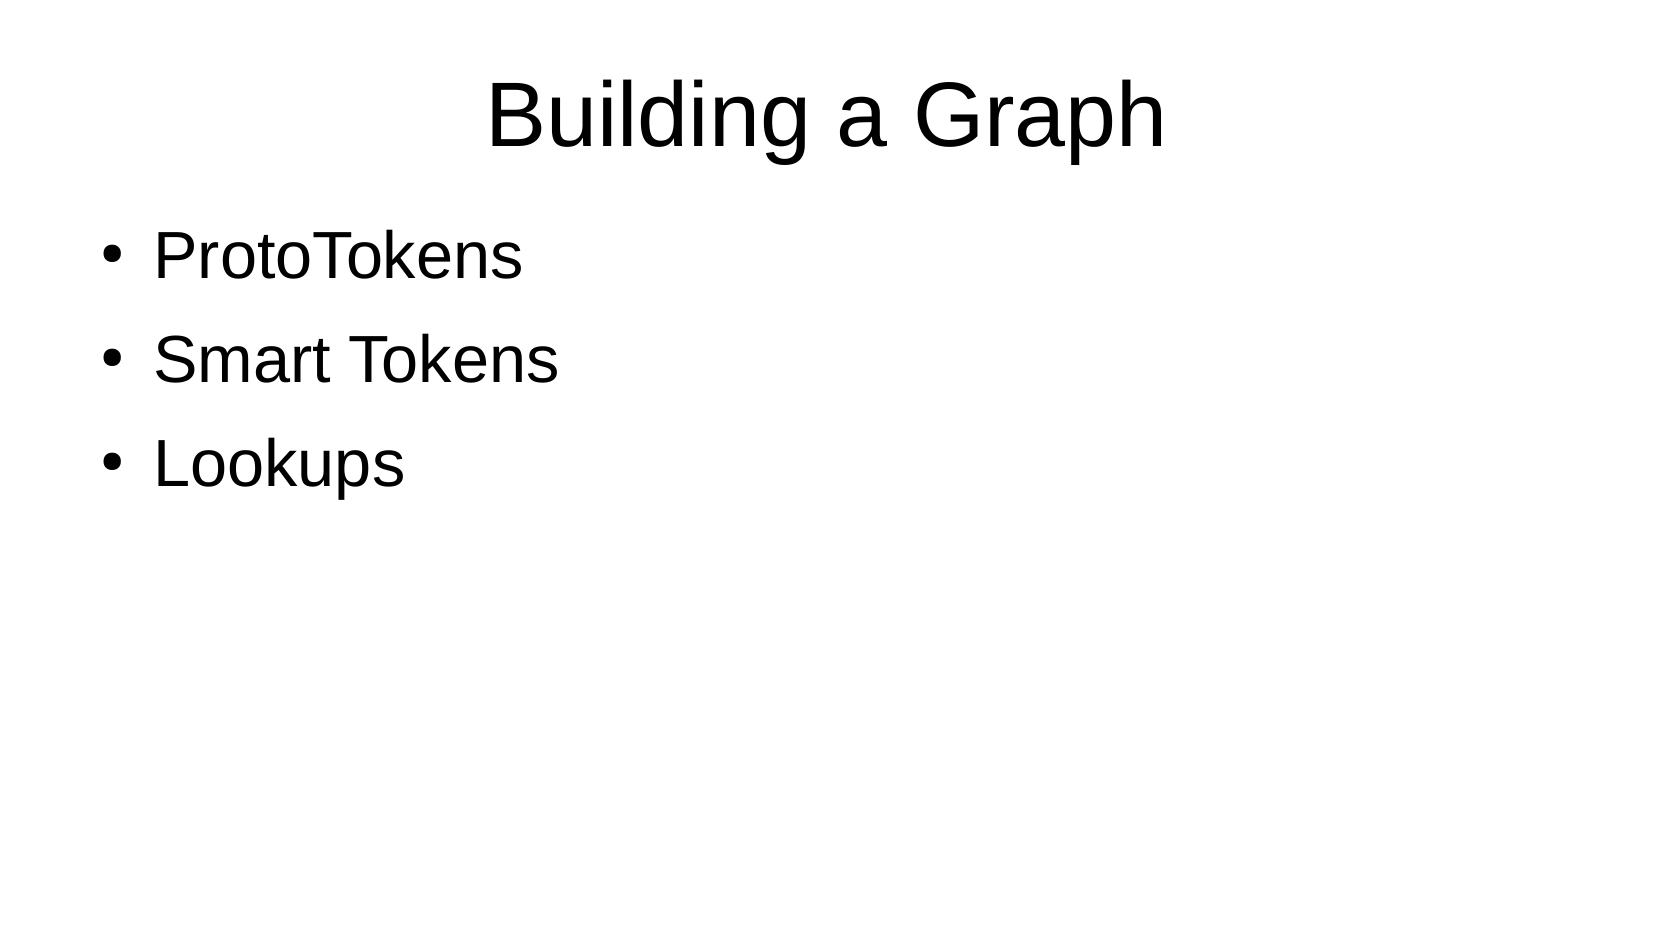

# Building a Graph
ProtoTokens
Smart Tokens
Lookups